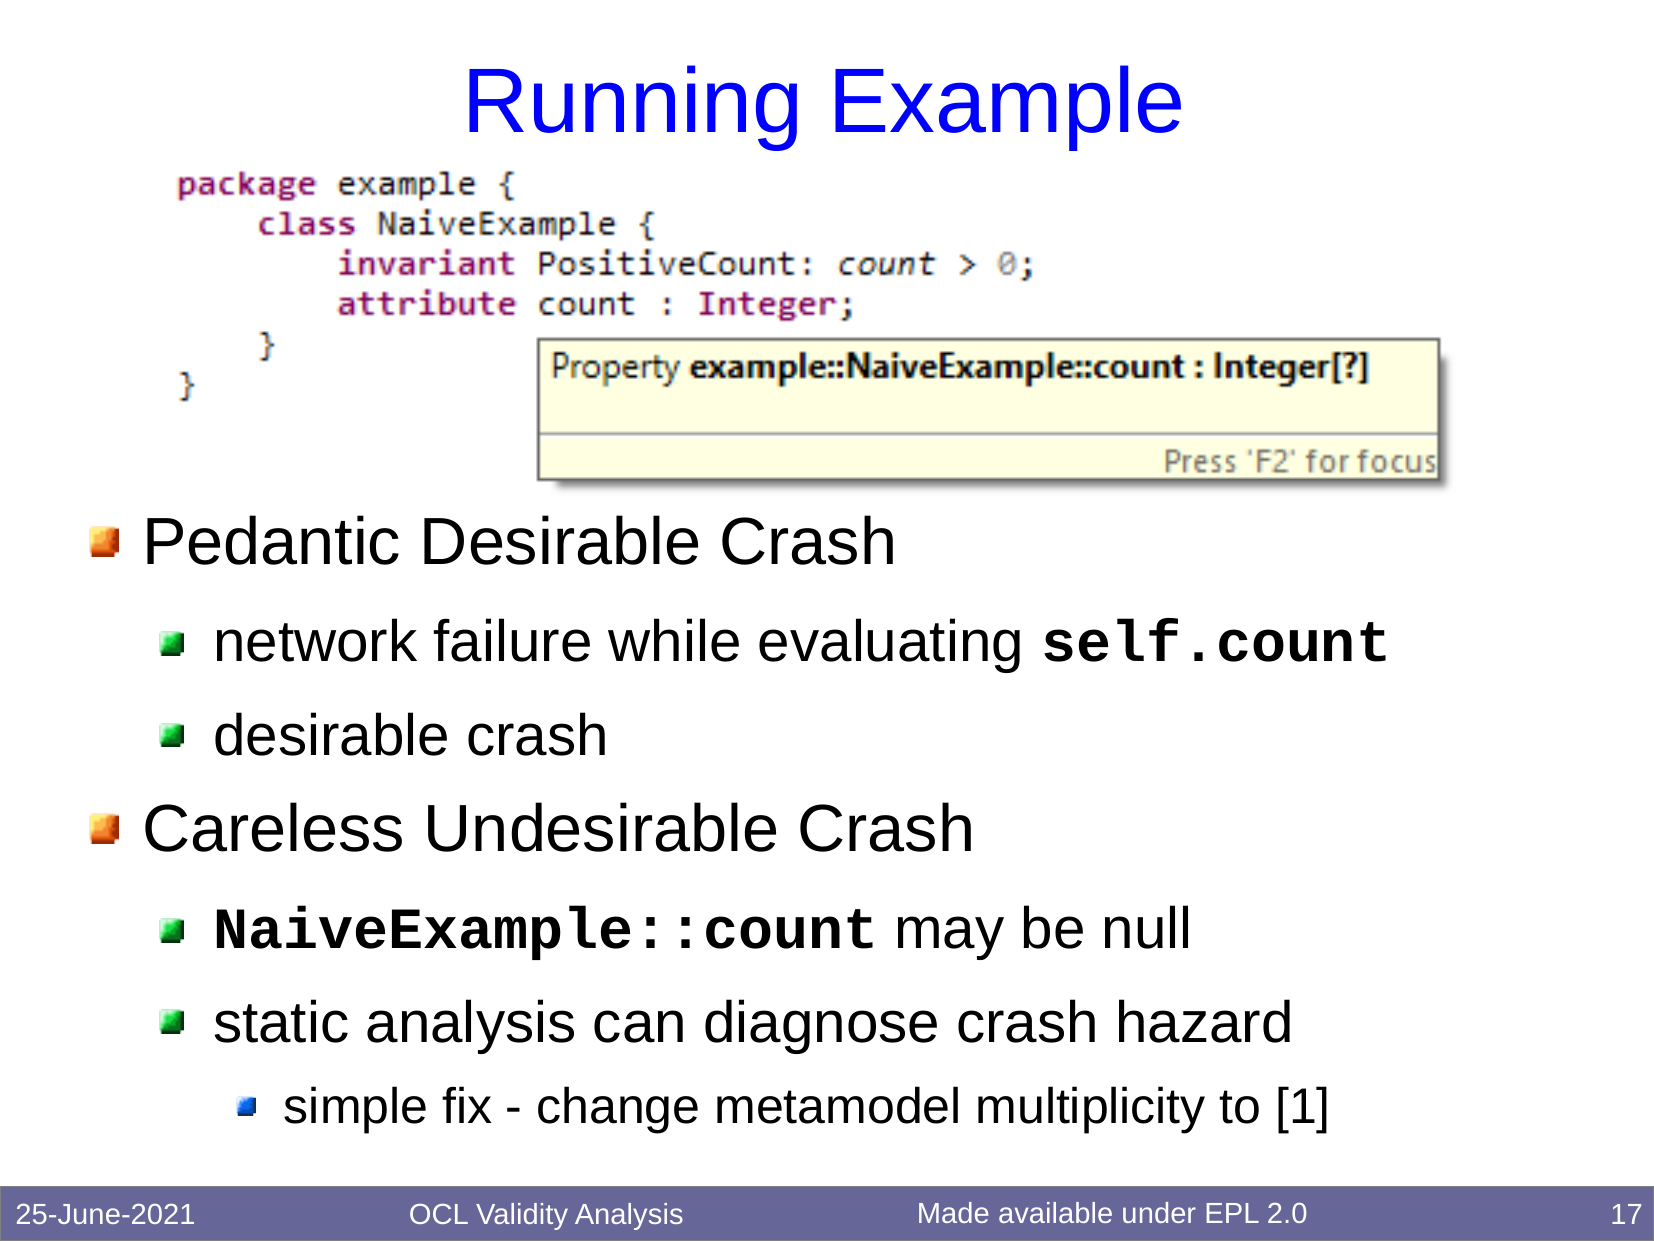

# Running Example
Pedantic Desirable Crash
network failure while evaluating self.count
desirable crash
Careless Undesirable Crash
NaiveExample::count may be null
static analysis can diagnose crash hazard
simple fix - change metamodel multiplicity to [1]
25-June-2021
OCL Validity Analysis
17